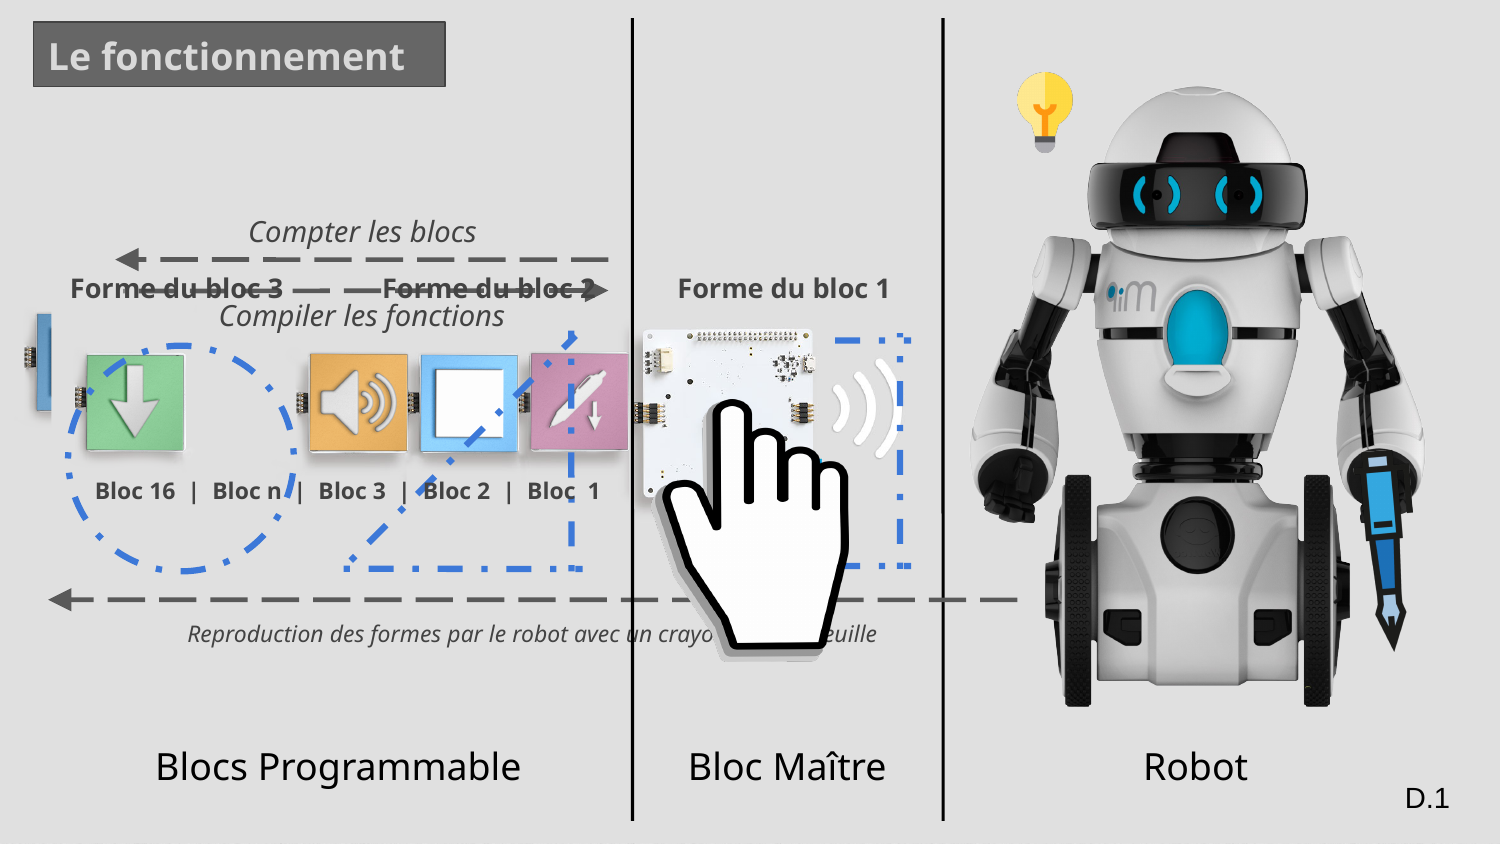

# Le fonctionnement
Compter les blocs
Forme du bloc 3
Forme du bloc 2
Forme du bloc 1
Compiler les fonctions
 Bloc 16 | Bloc n | Bloc 3 | Bloc 2 | Bloc 1
Reproduction des formes par le robot avec un crayon sur une feuille
Blocs Programmable
Bloc Maître
Robot
D.1